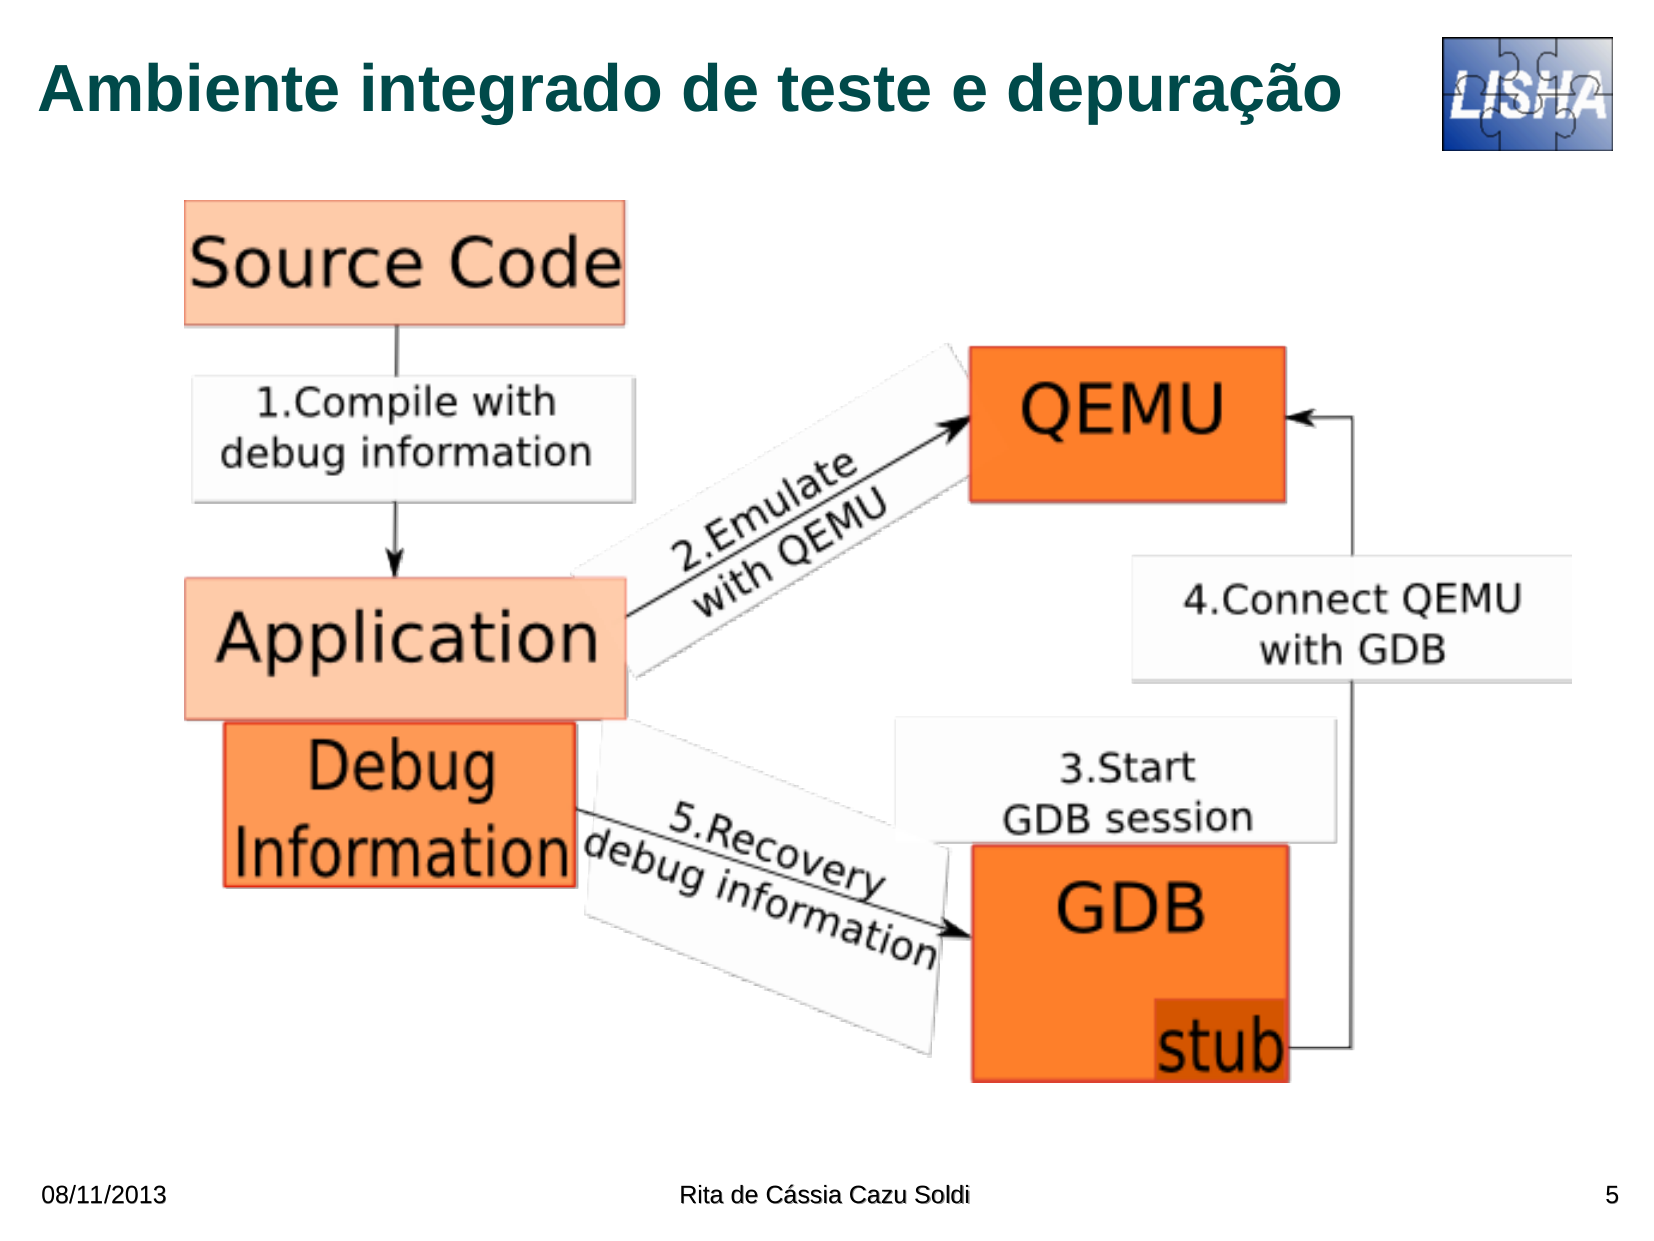

# Ambiente integrado de teste e depuração